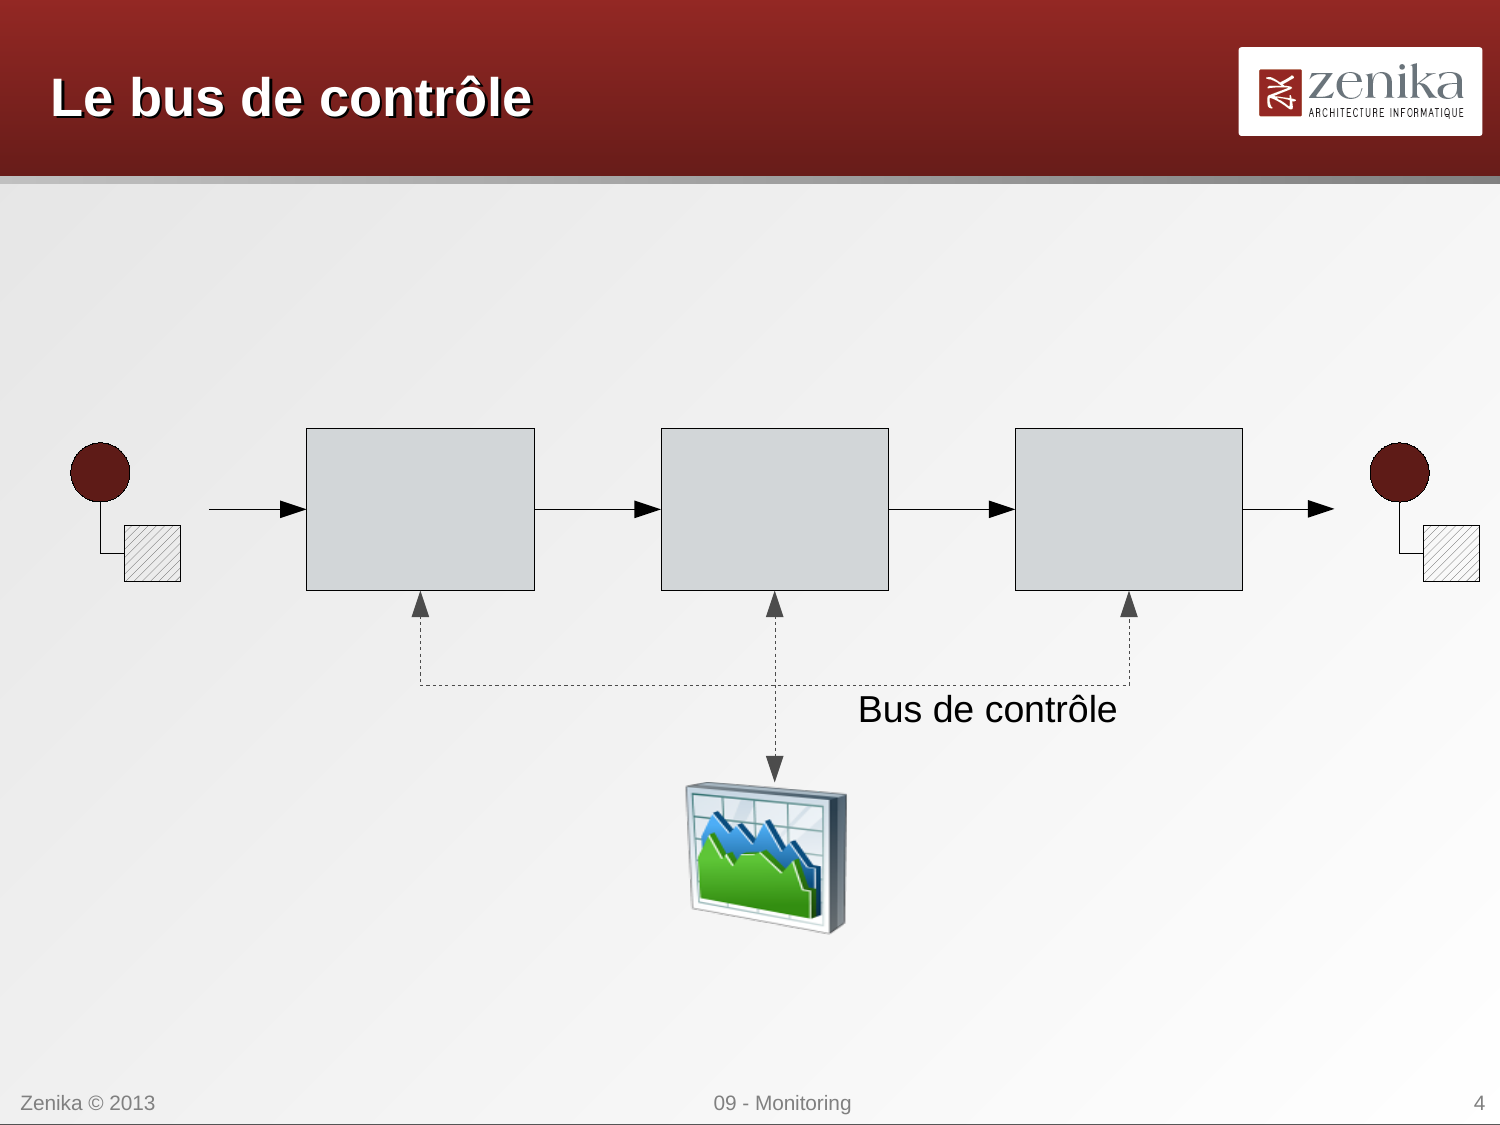

# Le bus de contrôle
Bus de contrôle